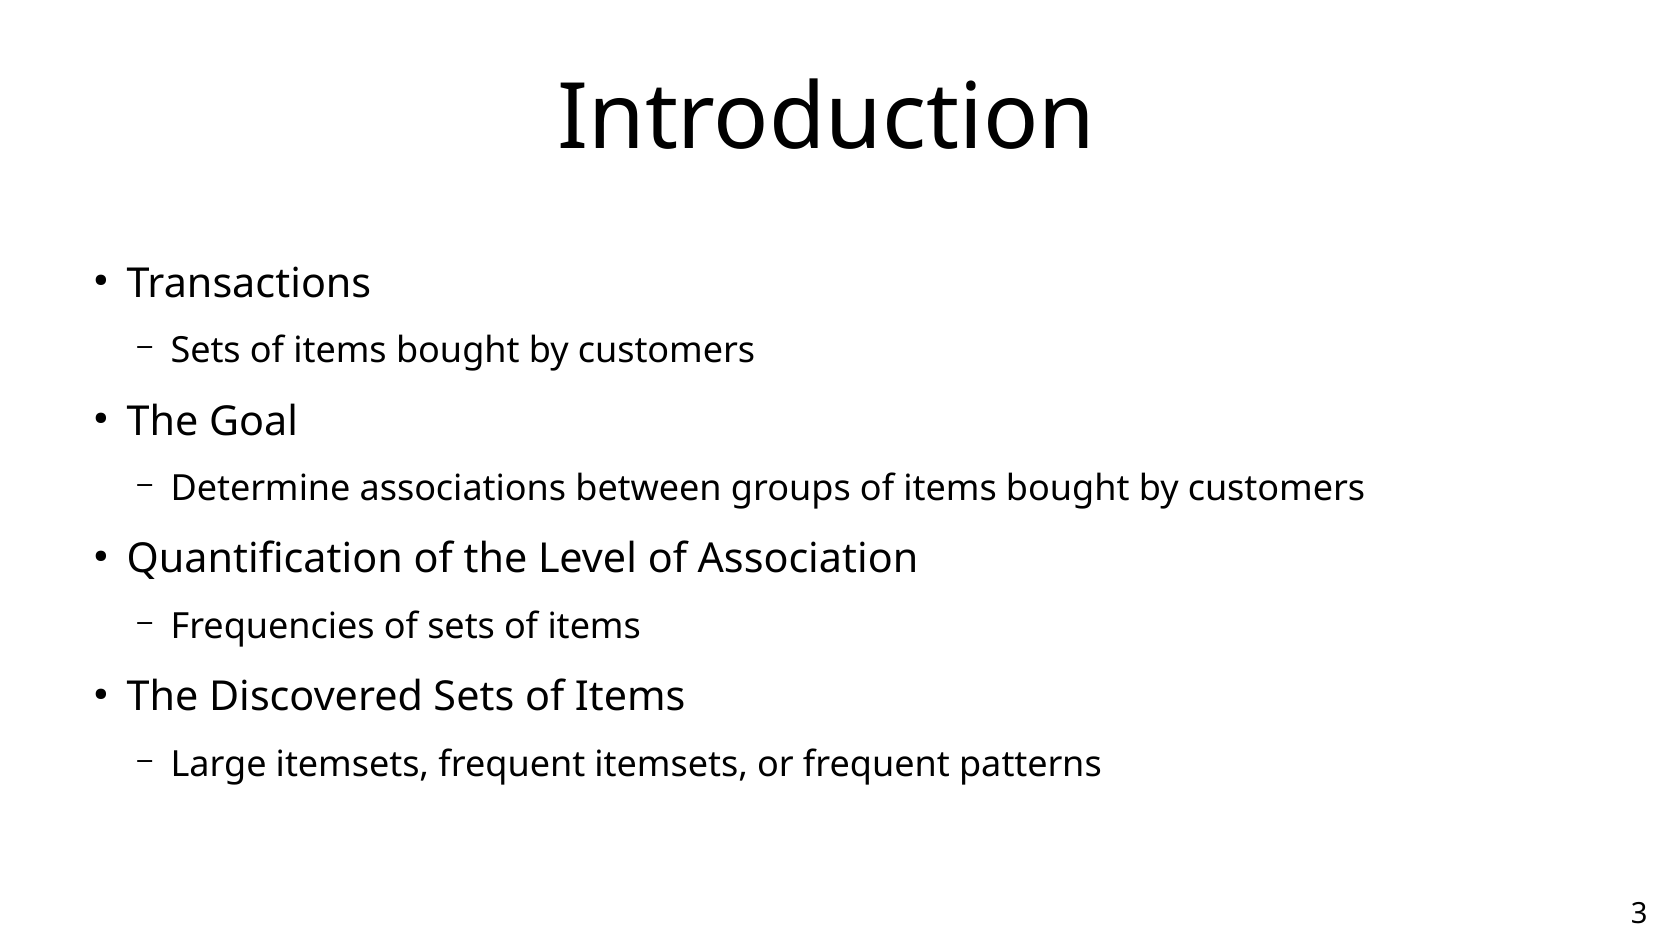

# Introduction
Transactions
Sets of items bought by customers
The Goal
Determine associations between groups of items bought by customers
Quantification of the Level of Association
Frequencies of sets of items
The Discovered Sets of Items
Large itemsets, frequent itemsets, or frequent patterns
3